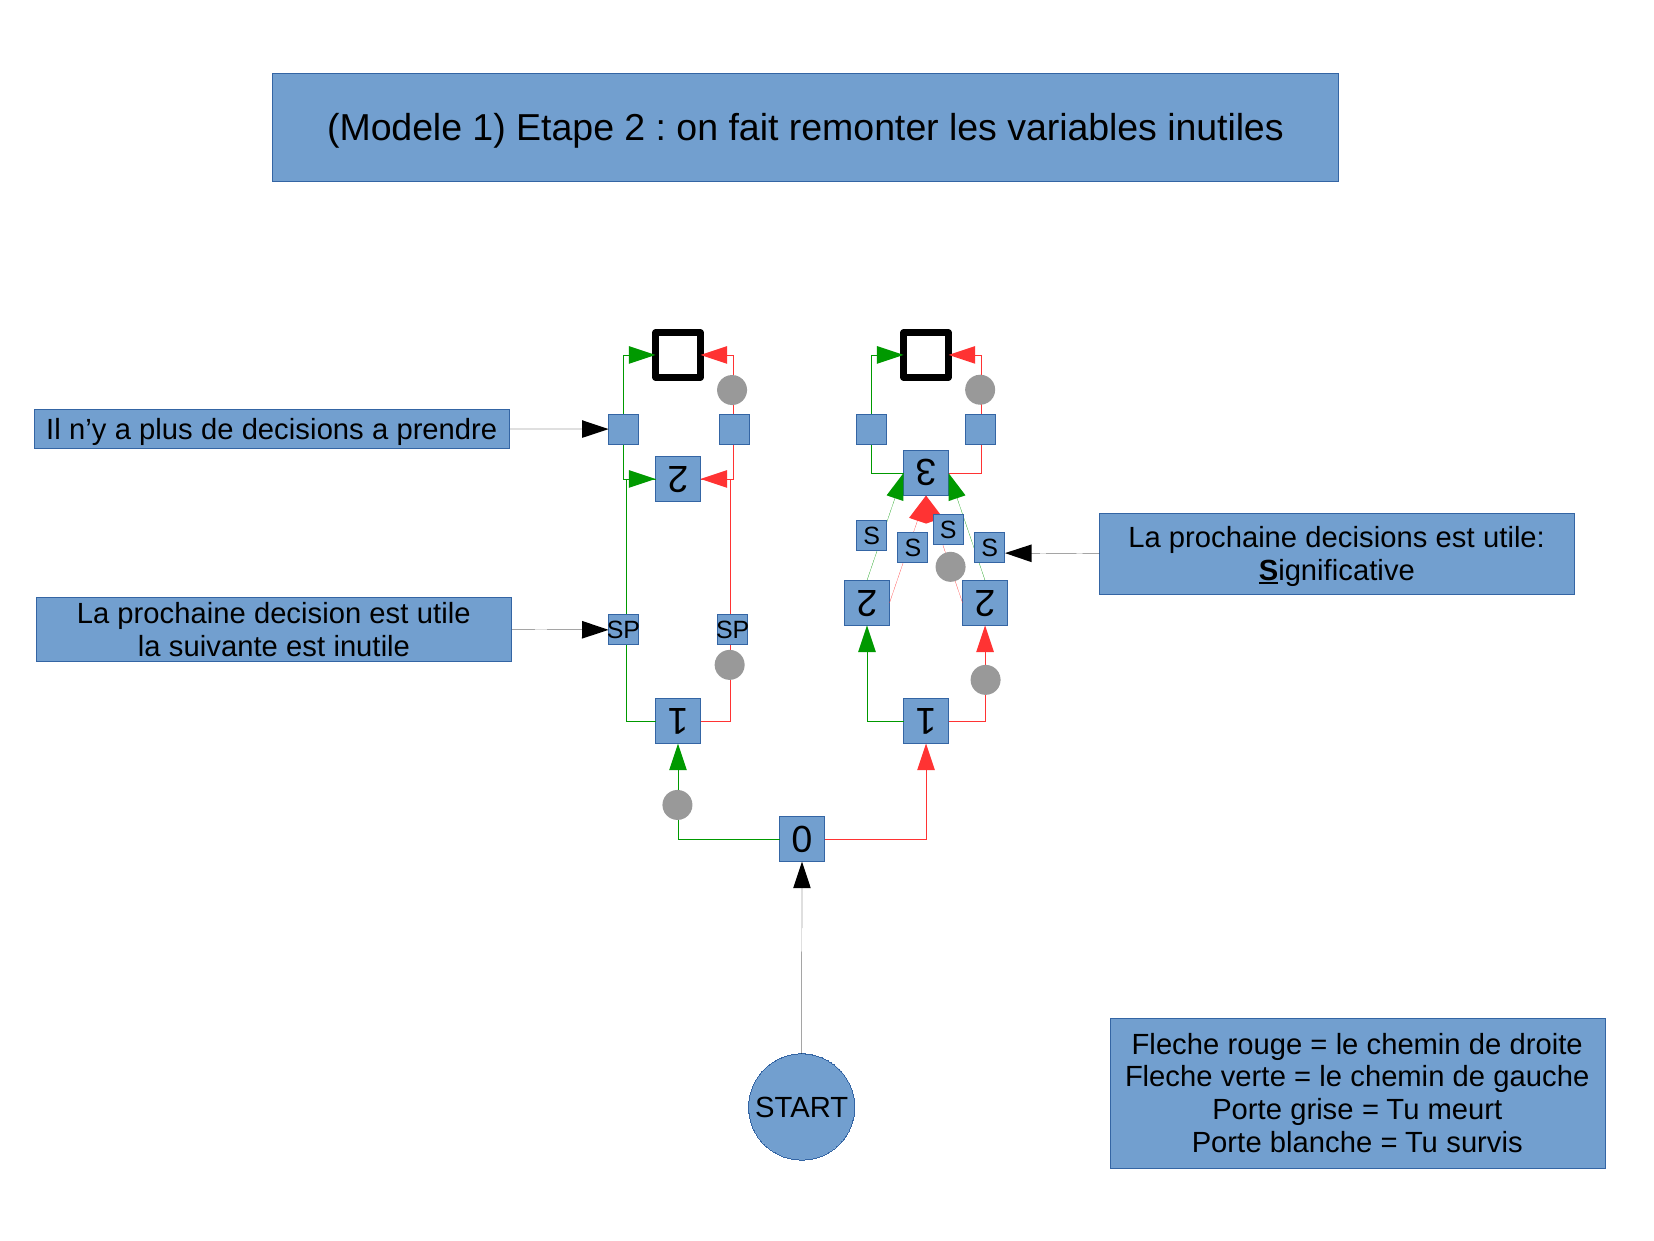

(Modele 1) Etape 2 : on fait remonter les variables inutiles
Il n’y a plus de decisions a prendre
3
2
La prochaine decisions est utile:
Significative
S
S
S
S
2
2
La prochaine decision est utile
la suivante est inutile
SP
SP
1
1
0
Fleche rouge = le chemin de gauche
Fleche verte = le chemin de droite
Porte grise = Tu meurt
Porte blanche = Tu survis
Fleche rouge = le chemin de droite
Fleche verte = le chemin de gauche
Porte grise = Tu meurt
Porte blanche = Tu survis
START